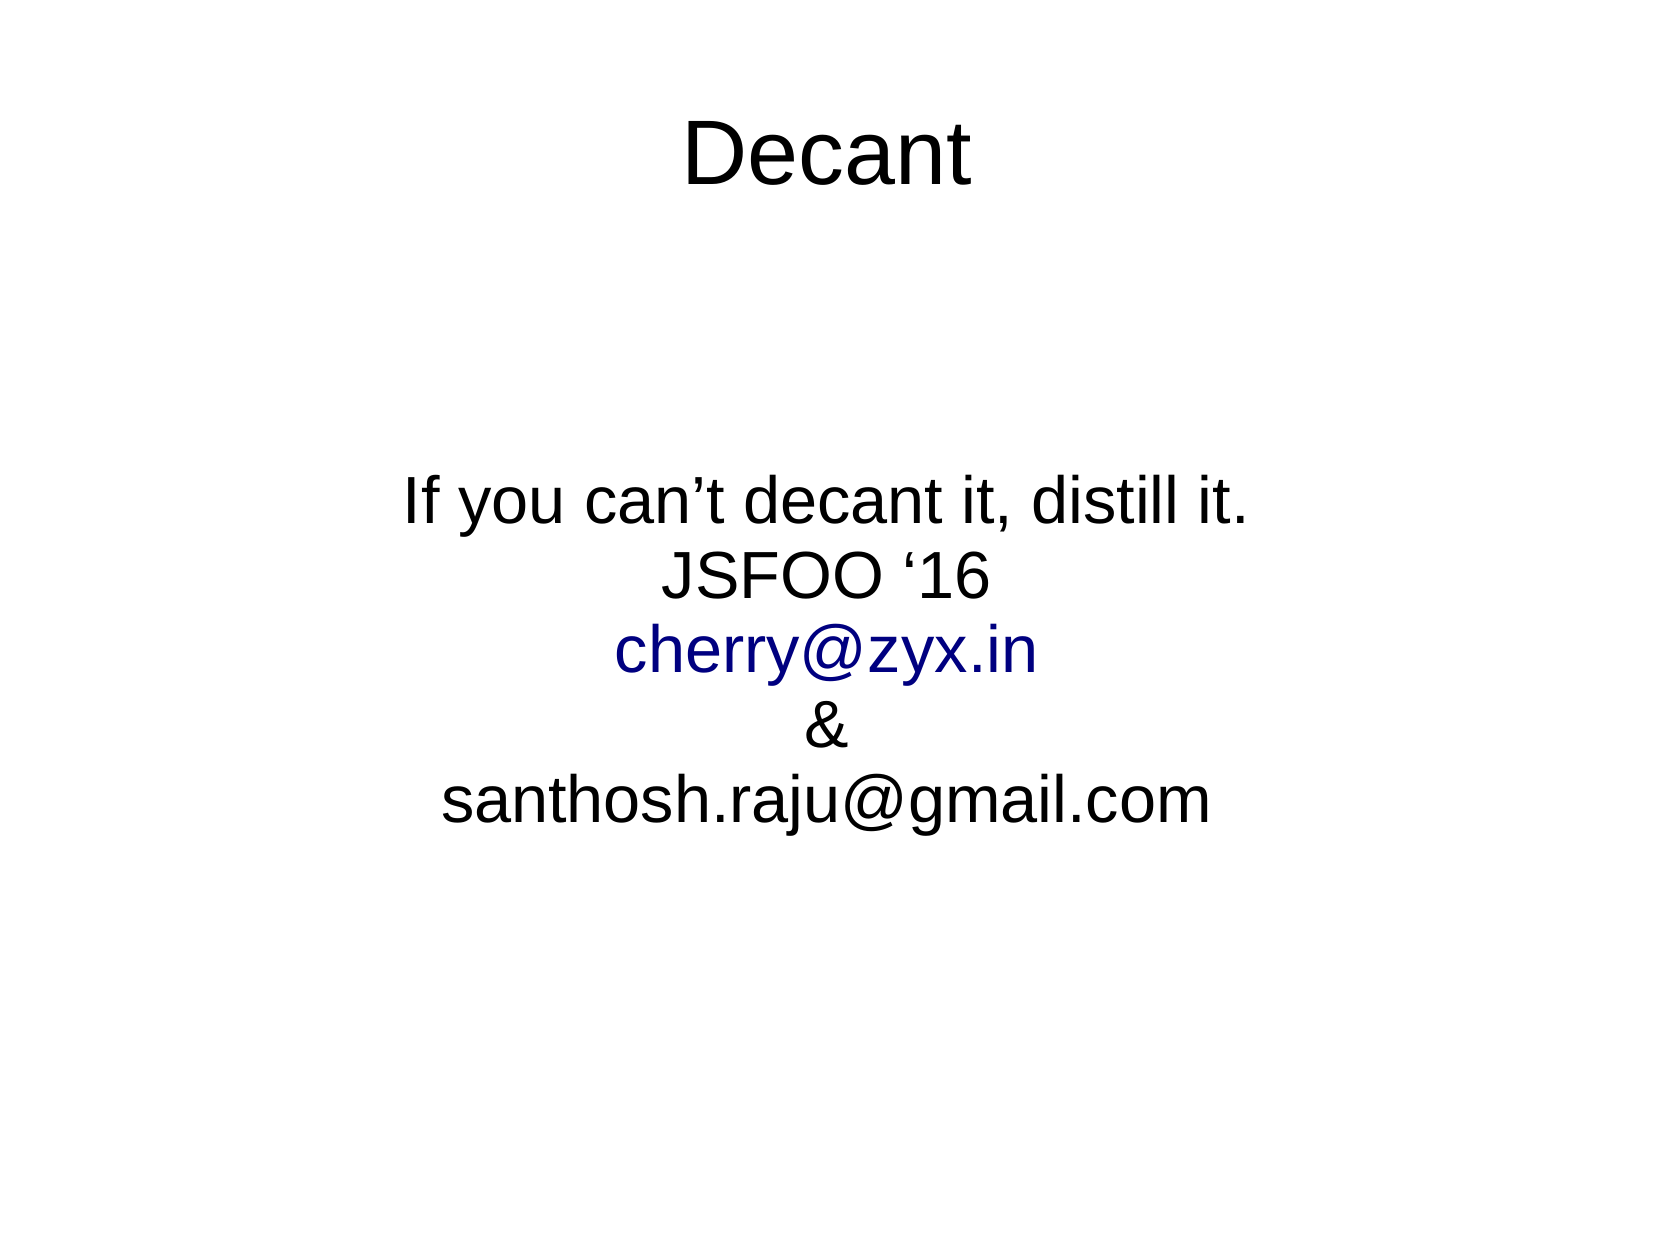

# Decant
If you can’t decant it, distill it.
JSFOO ‘16
cherry@zyx.in
&
santhosh.raju@gmail.com